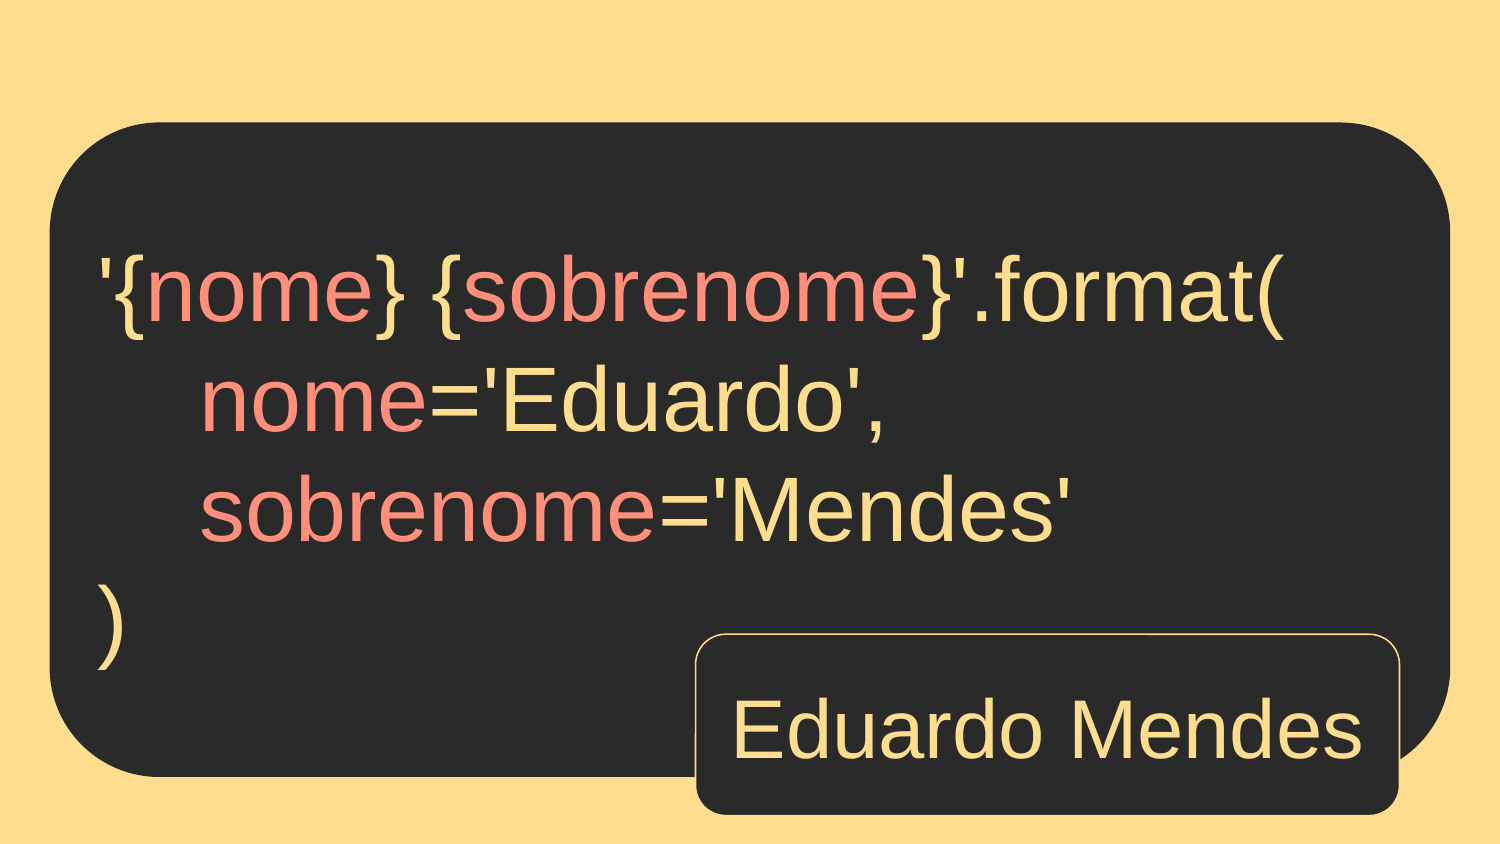

'{nome} {sobrenome}'.format(
 nome='Eduardo',
 sobrenome='Mendes'
)
Eduardo Mendes